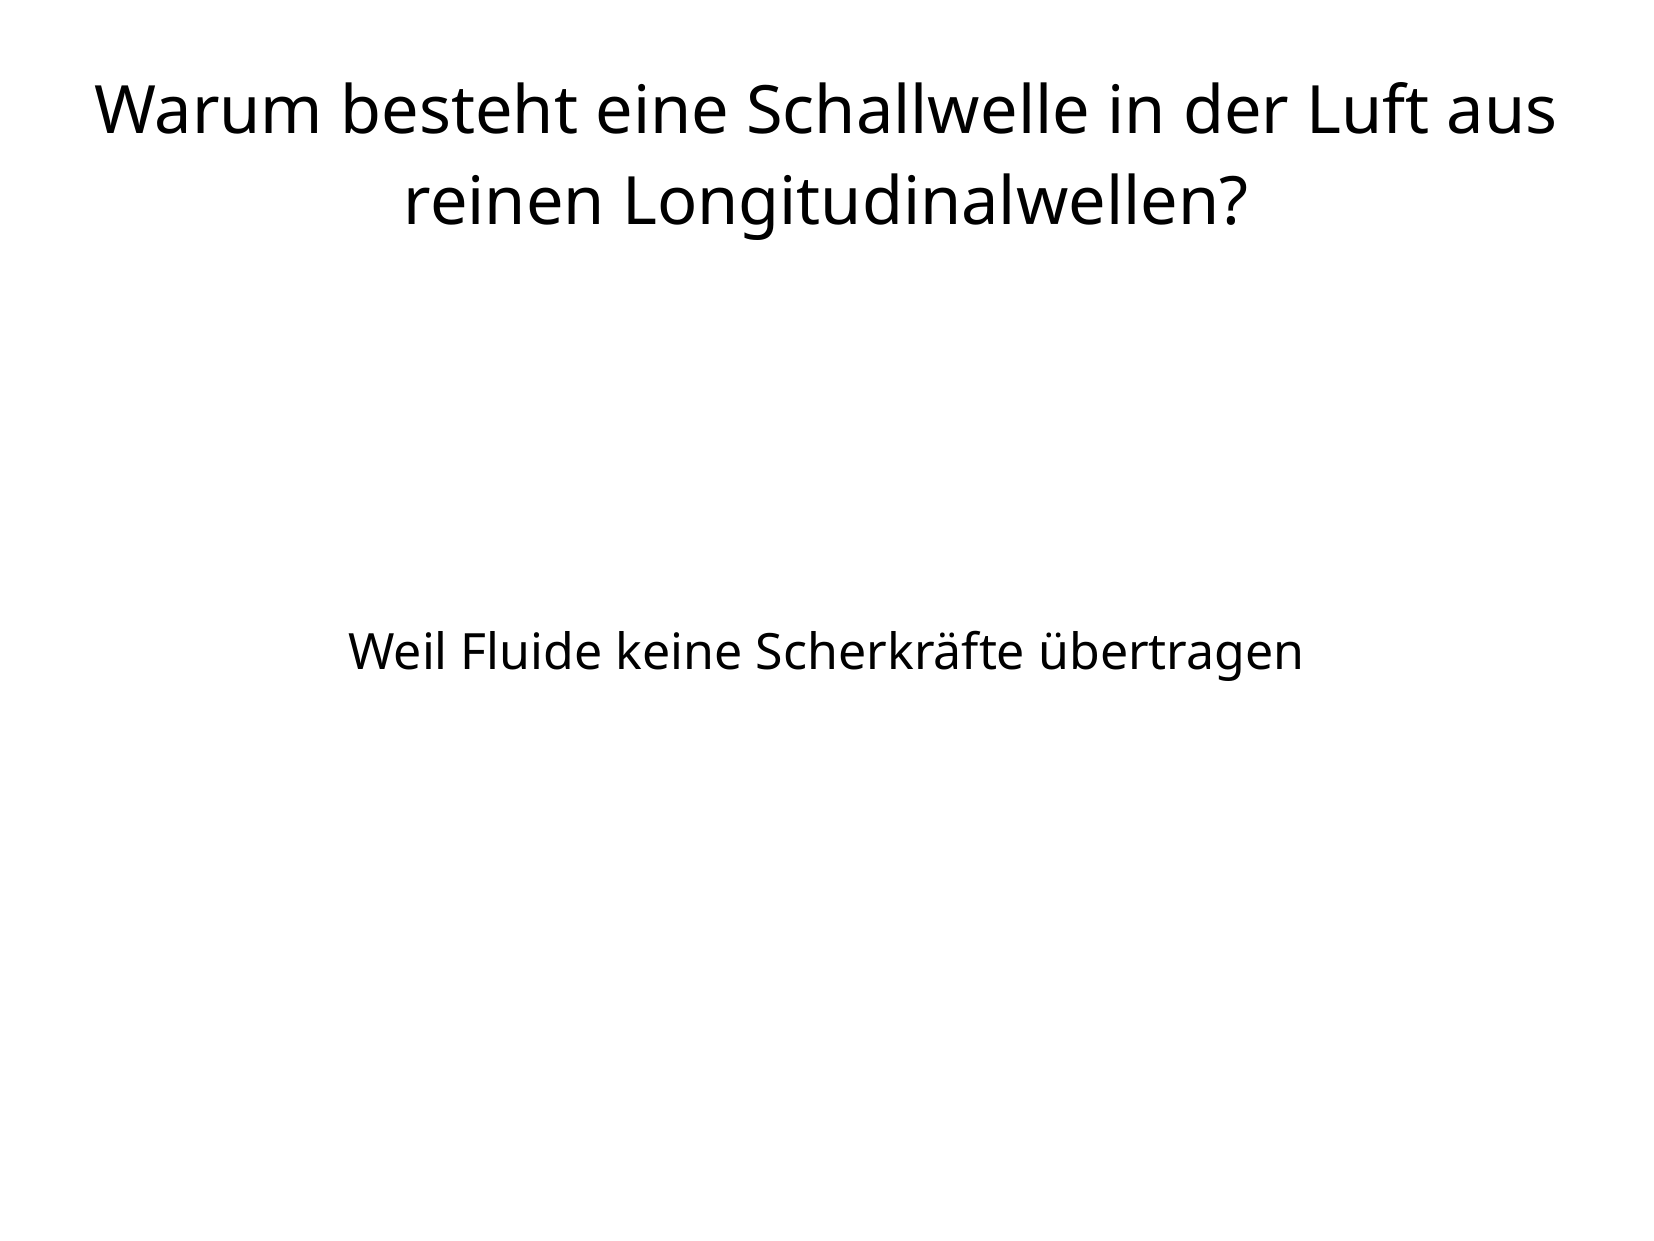

# Warum besteht eine Schallwelle in der Luft aus reinen Longitudinalwellen?
Weil Fluide keine Scherkräfte übertragen